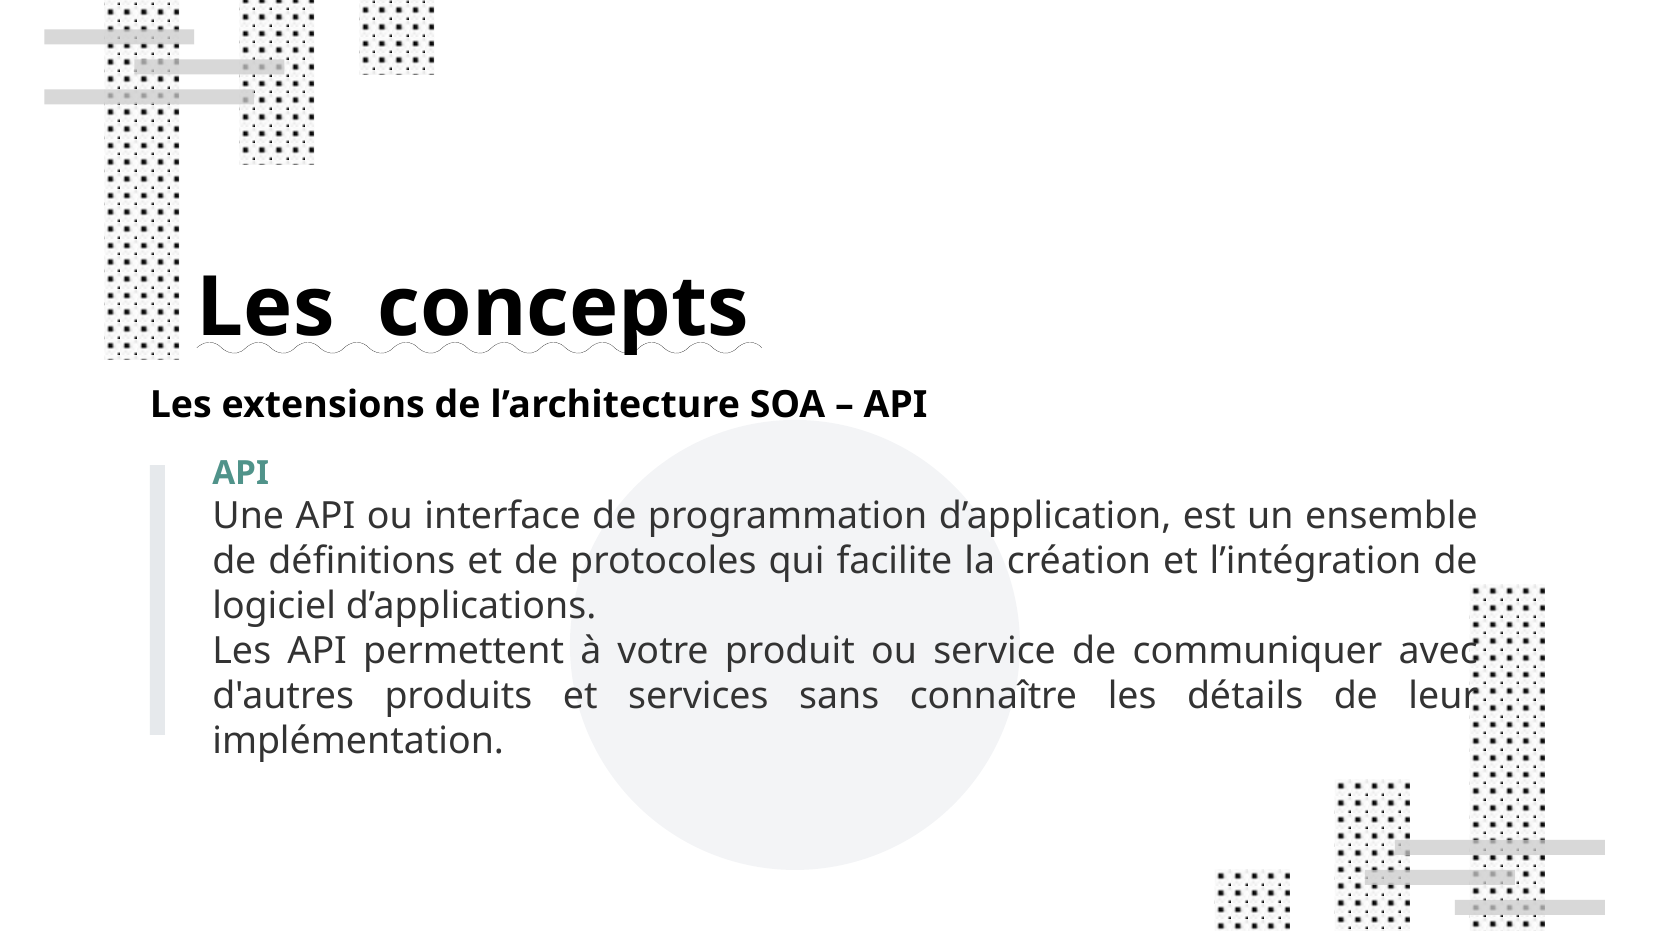

Les concepts
Les extensions de l’architecture SOA – API
API
Une API ou interface de programmation d’application, est un ensemble de définitions et de protocoles qui facilite la création et l’intégration de logiciel d’applications.
Les API permettent à votre produit ou service de communiquer avec d'autres produits et services sans connaître les détails de leur implémentation.